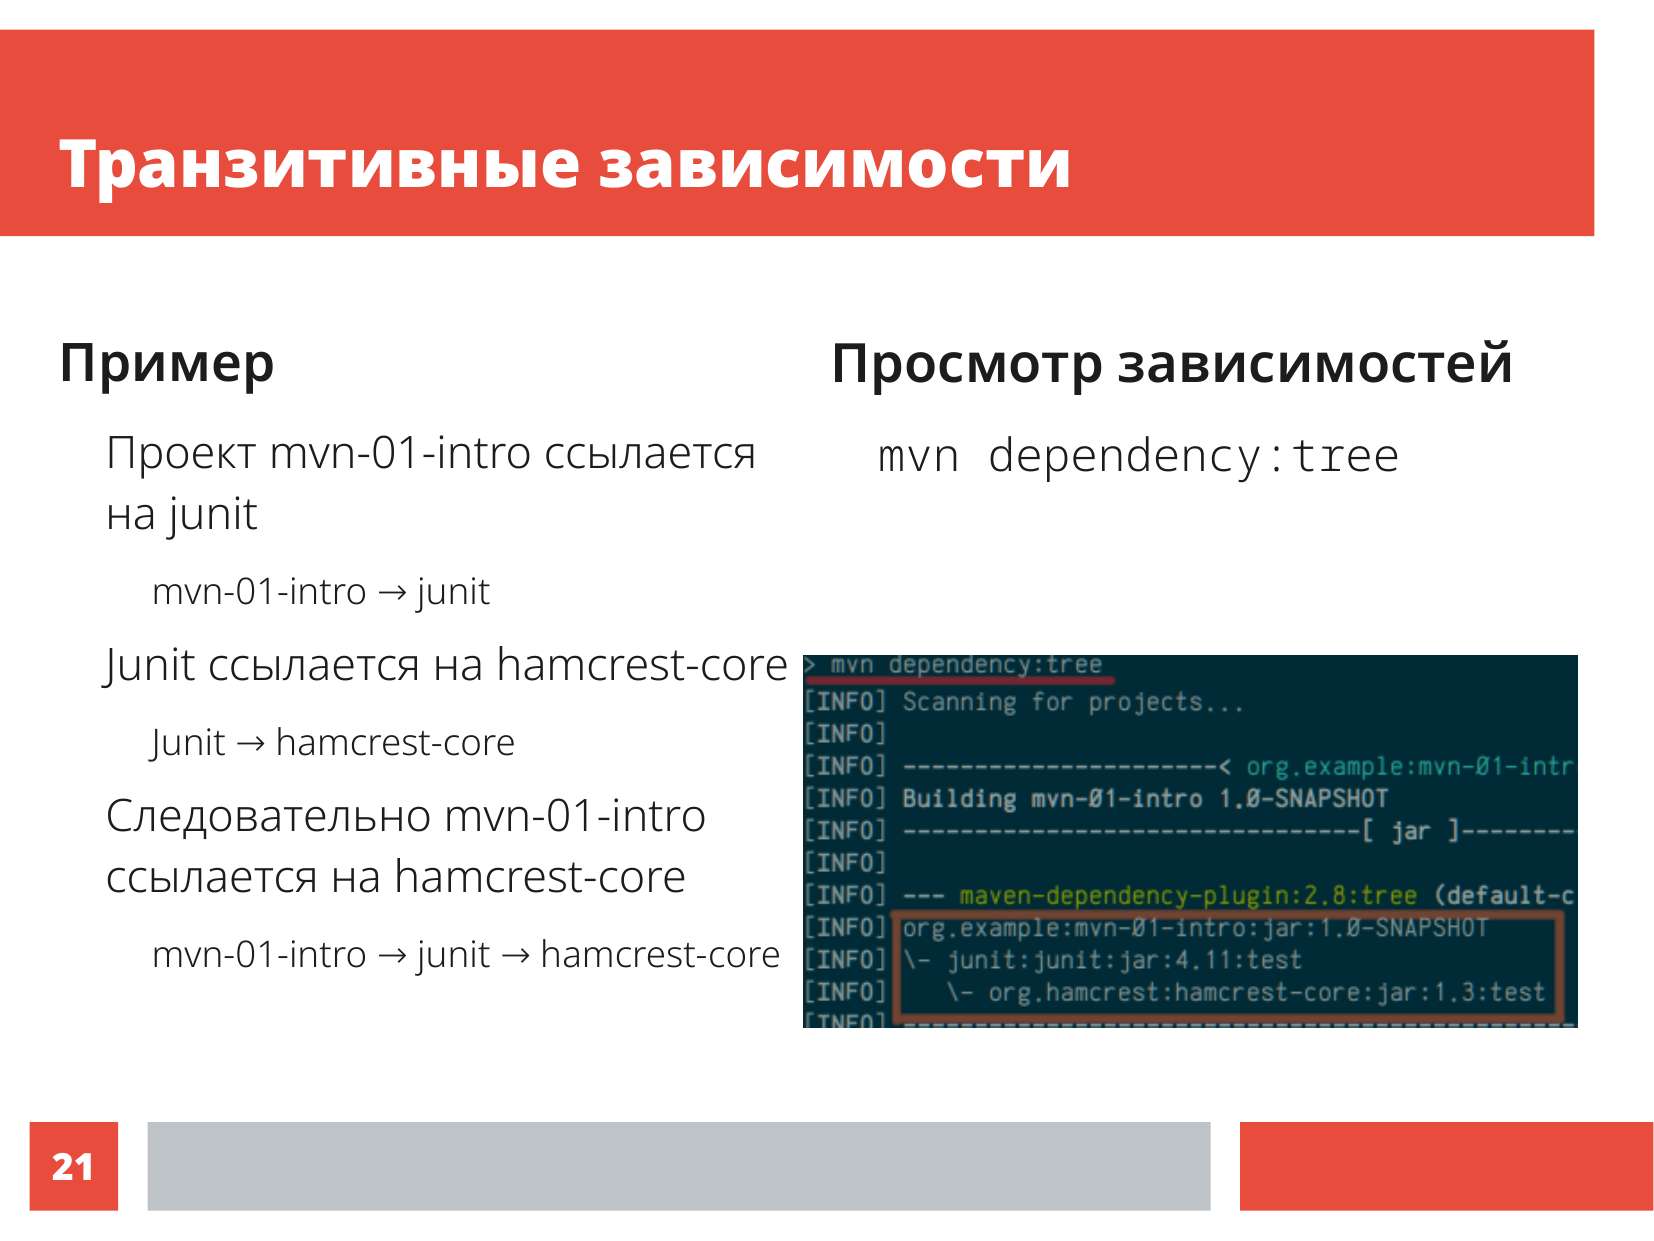

# Транзитивные зависимости
Пример
Проект mvn-01-intro ссылается на junit
mvn-01-intro → junit
Junit ссылается на hamcrest-core
Junit → hamcrest-core
Следовательно mvn-01-intro ссылается на hamcrest-core
mvn-01-intro → junit → hamcrest-core
Просмотр зависимостей
mvn dependency:tree
21